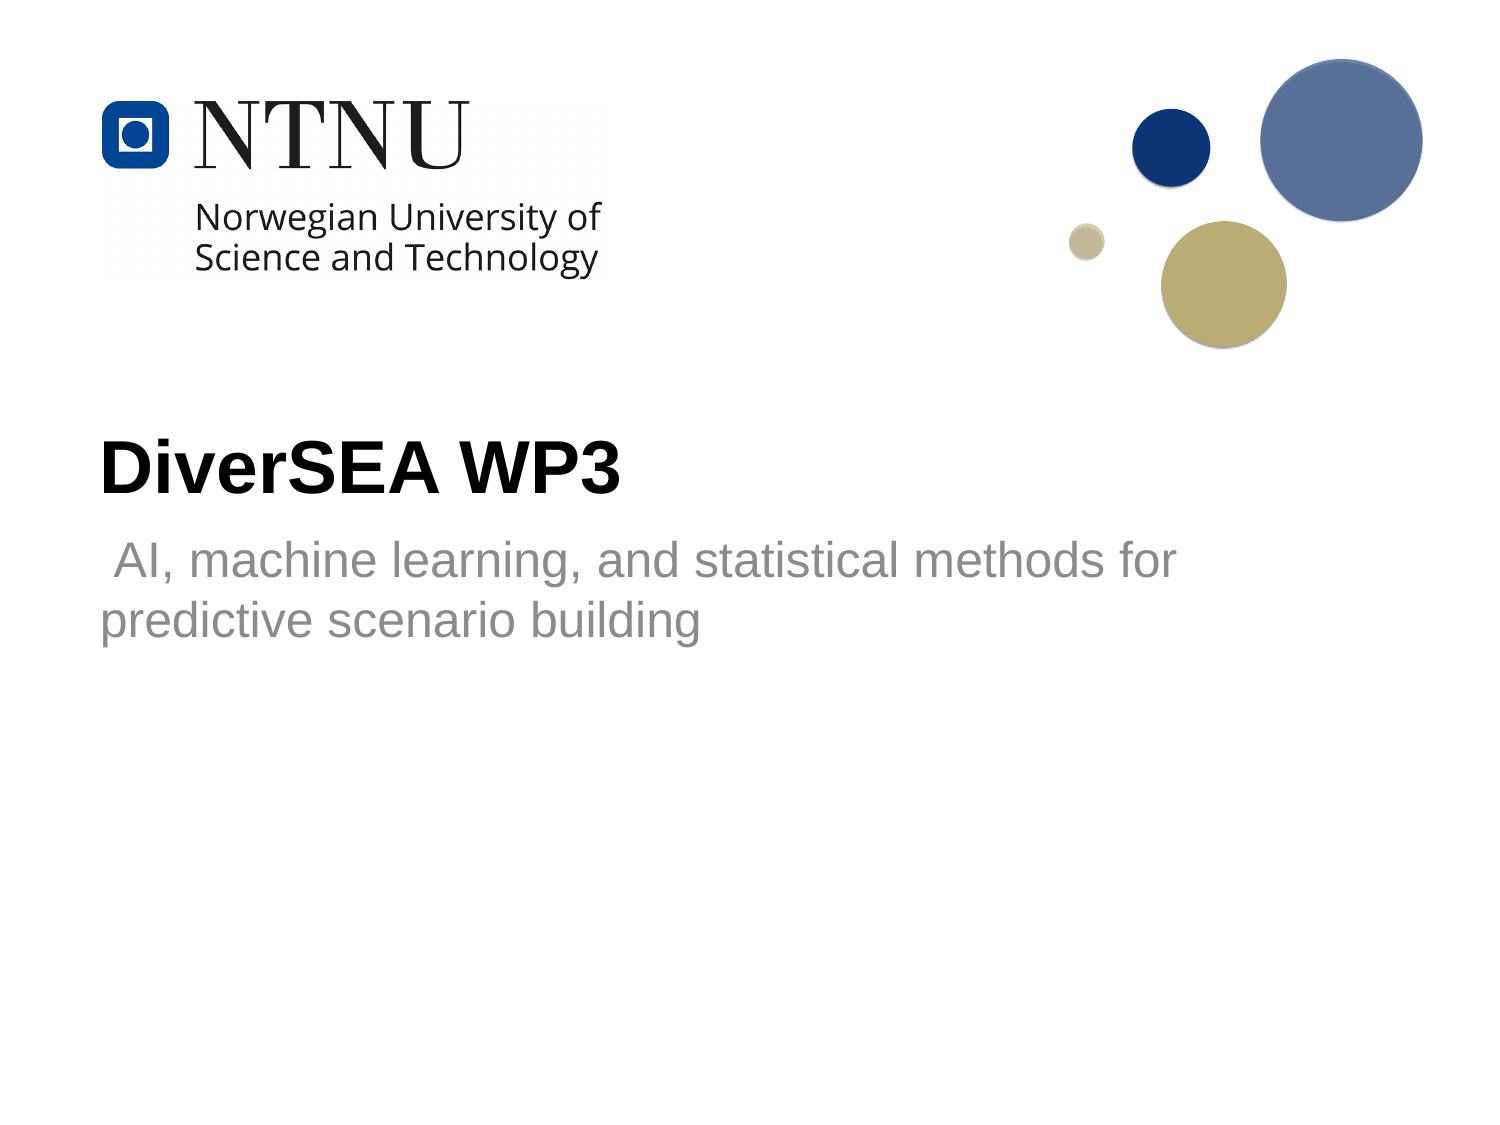

# DiverSEA WP3
 AI, machine learning, and statistical methods for predictive scenario building